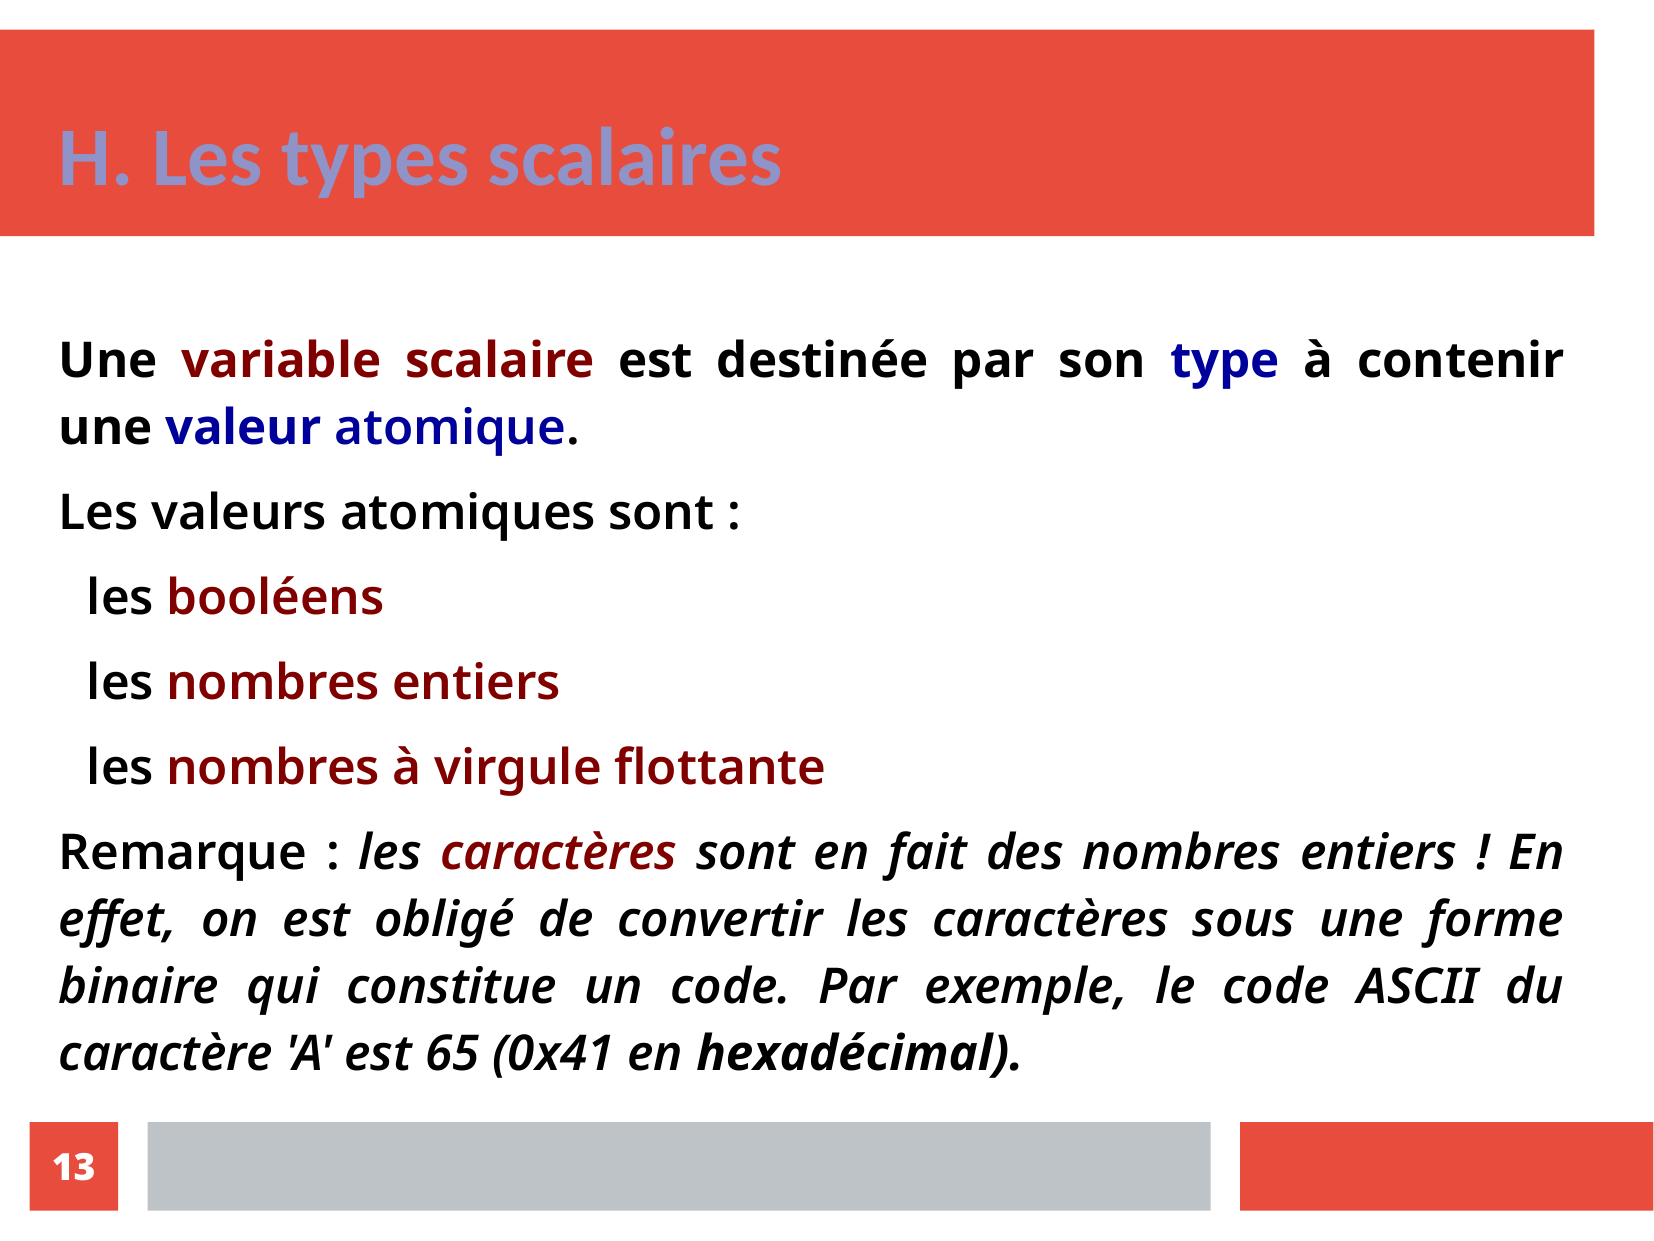

# H. Les types scalaires
Une variable scalaire est destinée par son type à contenir une valeur atomique.
Les valeurs atomiques sont :
les booléens
les nombres entiers
les nombres à virgule flottante
Remarque : les caractères sont en fait des nombres entiers ! En effet, on est obligé de convertir les caractères sous une forme binaire qui constitue un code. Par exemple, le code ASCII du caractère 'A' est 65 (0x41 en hexadécimal).
13